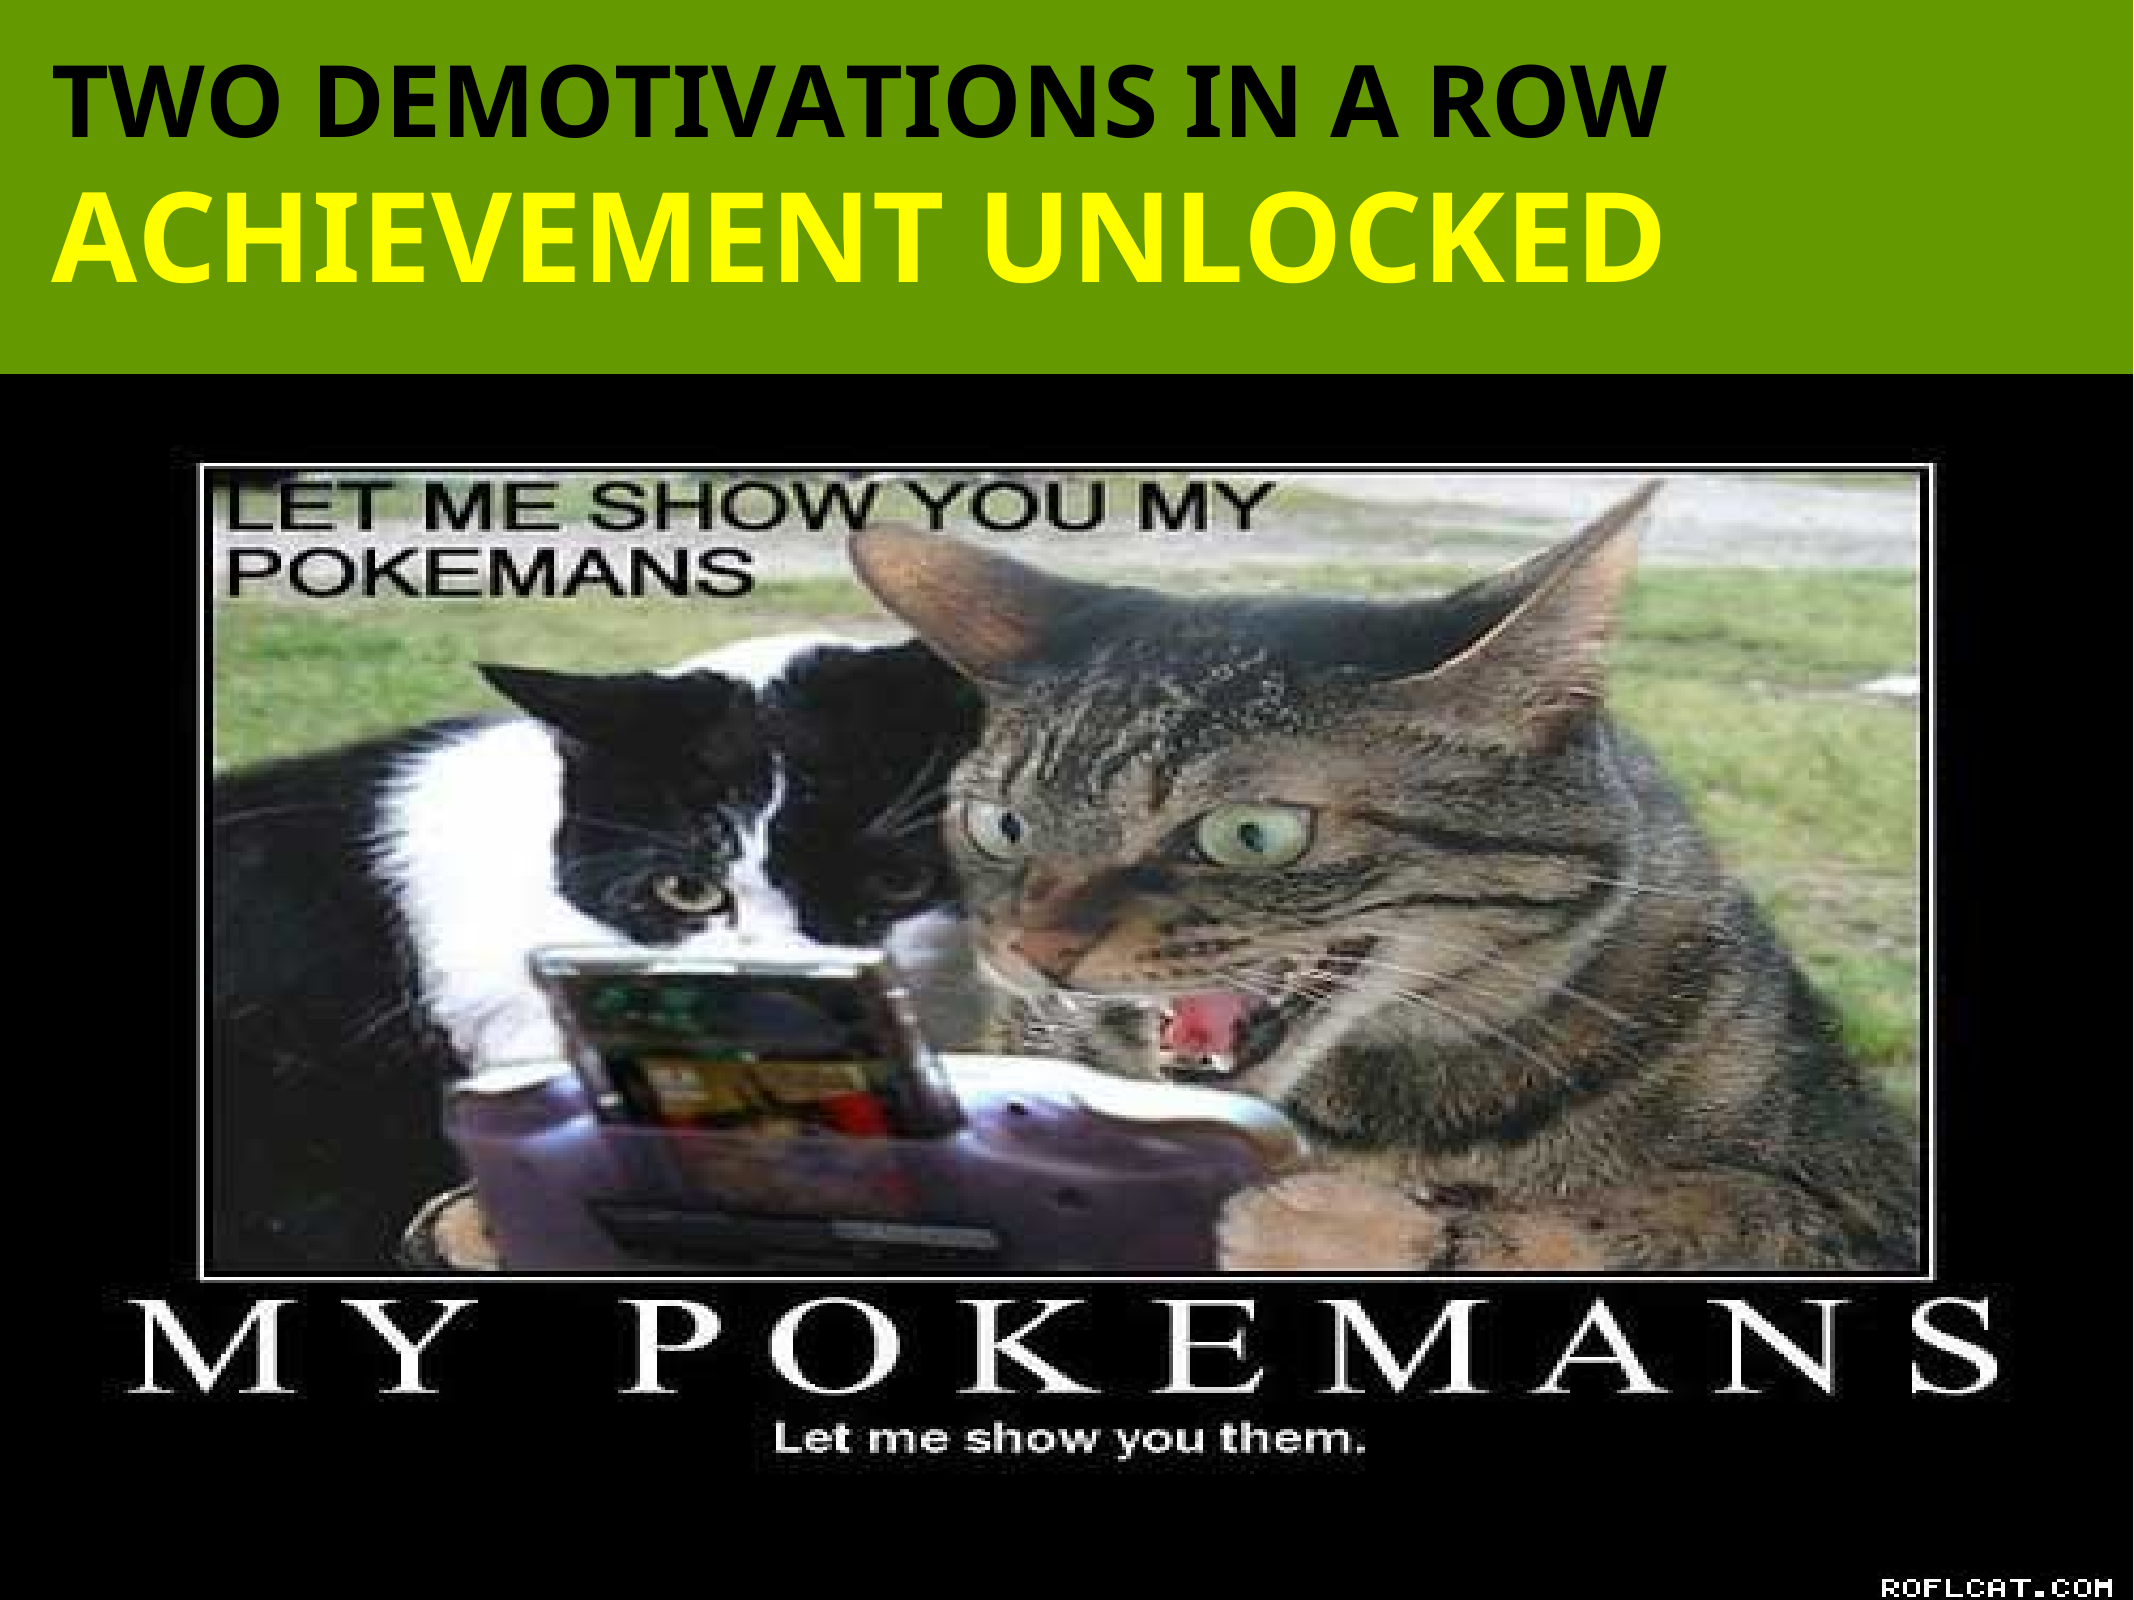

TWO DEMOTIVATIONS IN A ROW
ACHIEVEMENT UNLOCKED